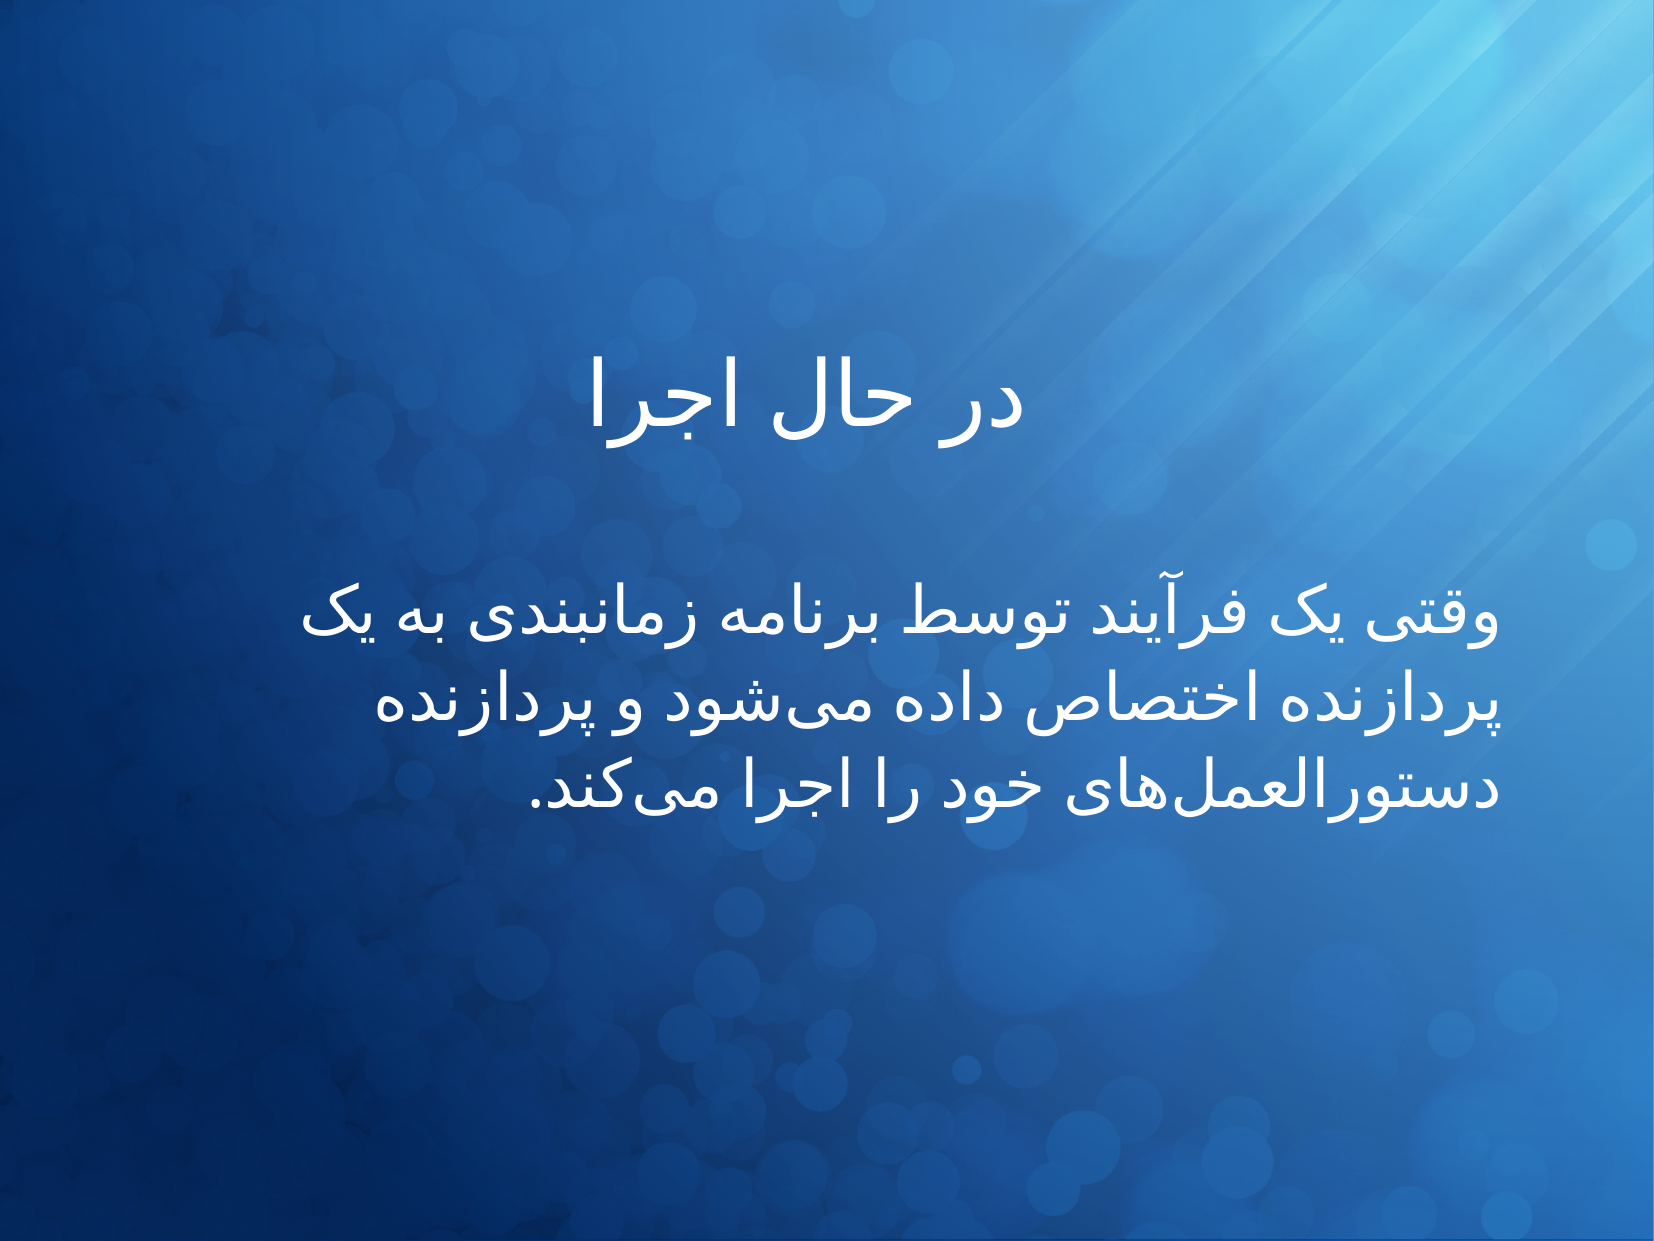

# در حال اجرا
وقتی یک فرآیند توسط برنامه زمانبندی به یک پردازنده اختصاص داده می‌شود و پردازنده دستورالعمل‌های خود را اجرا می‌کند.